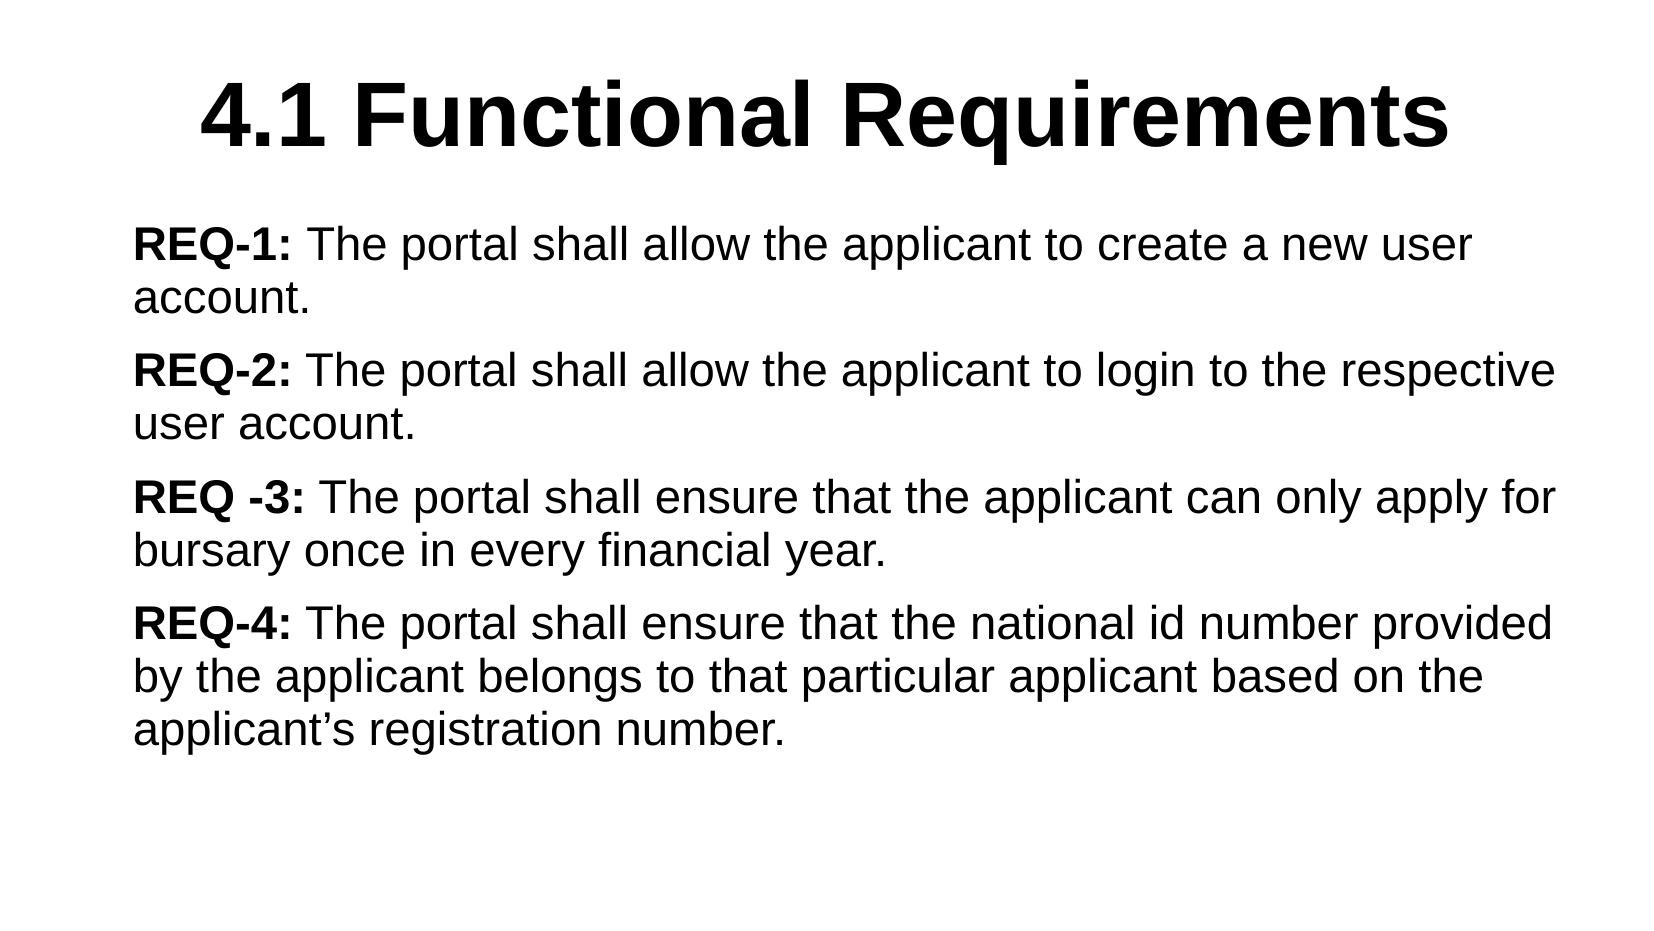

# 4.1 Functional Requirements
REQ-1: The portal shall allow the applicant to create a new user account.
REQ-2: The portal shall allow the applicant to login to the respective user account.
REQ -3: The portal shall ensure that the applicant can only apply for bursary once in every financial year.
REQ-4: The portal shall ensure that the national id number provided by the applicant belongs to that particular applicant based on the applicant’s registration number.